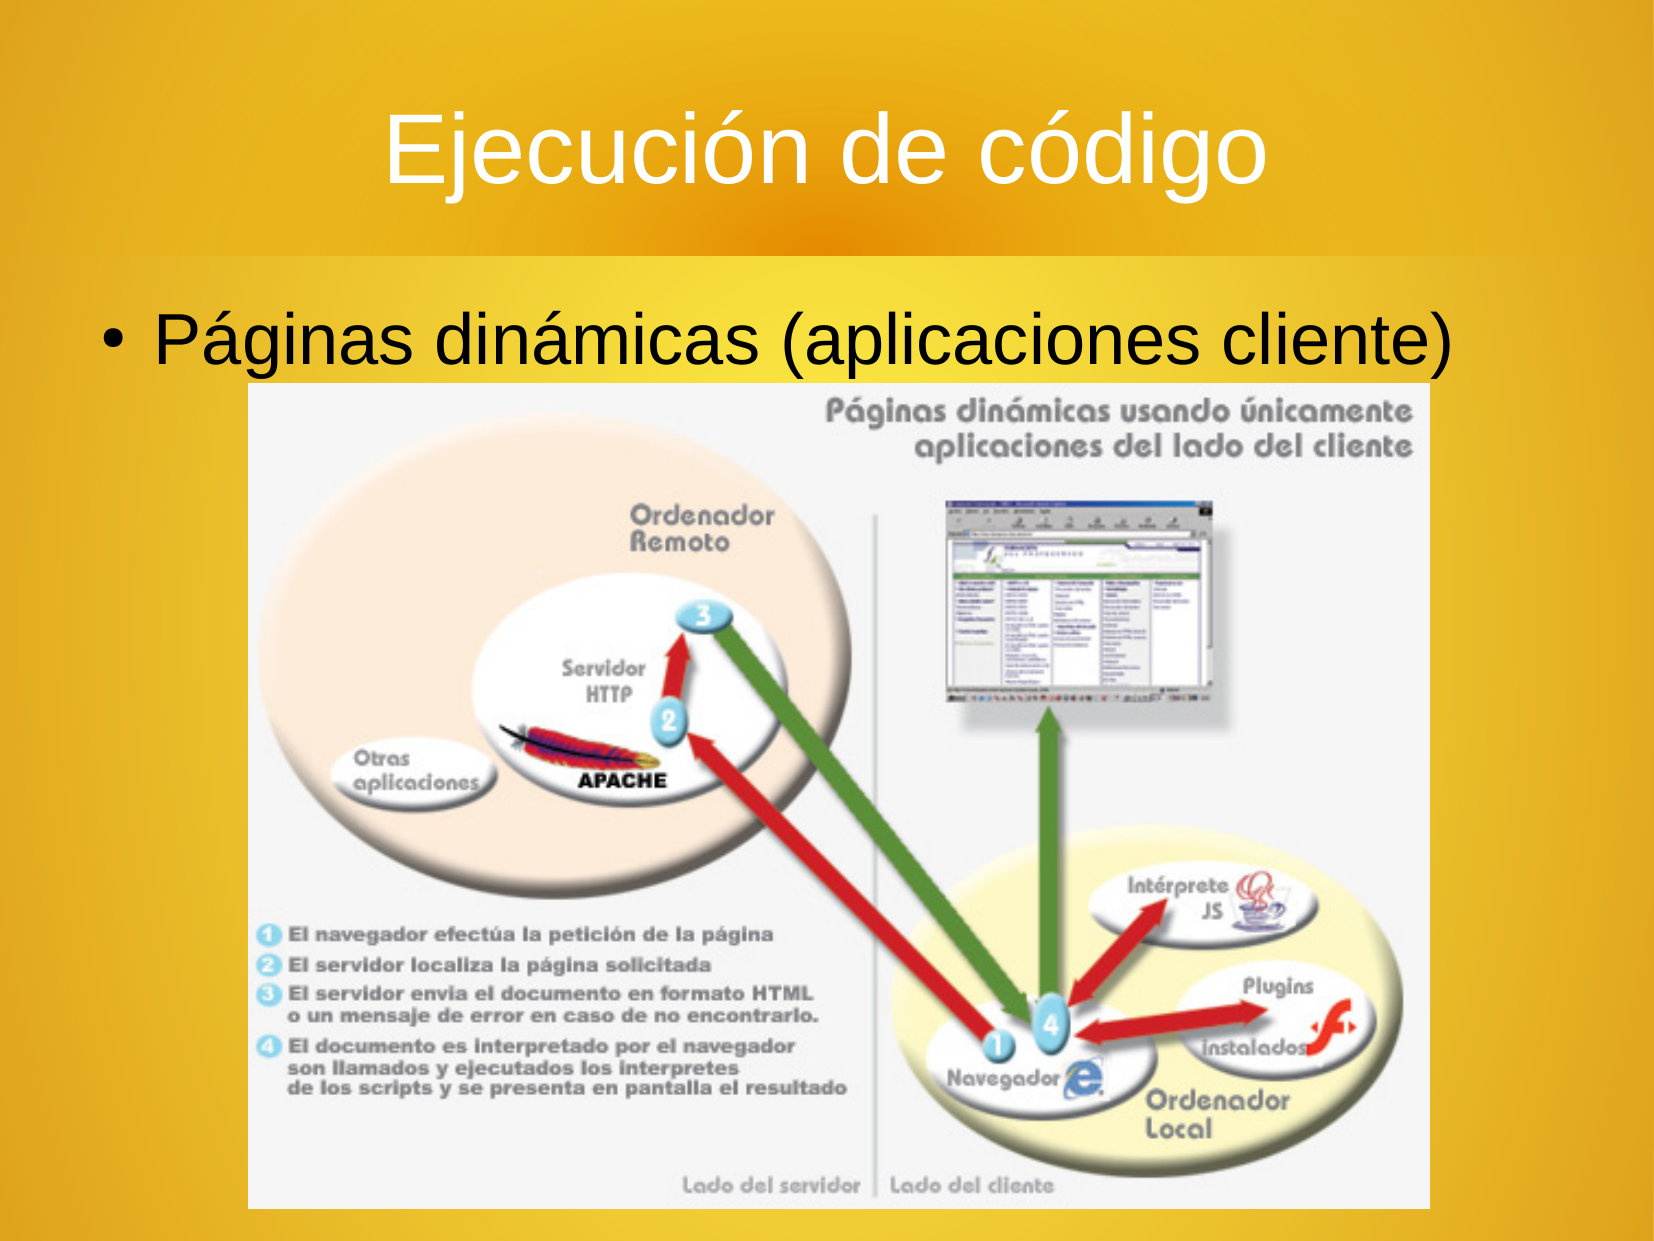

# Ejecución de código
Páginas dinámicas (aplicaciones cliente)